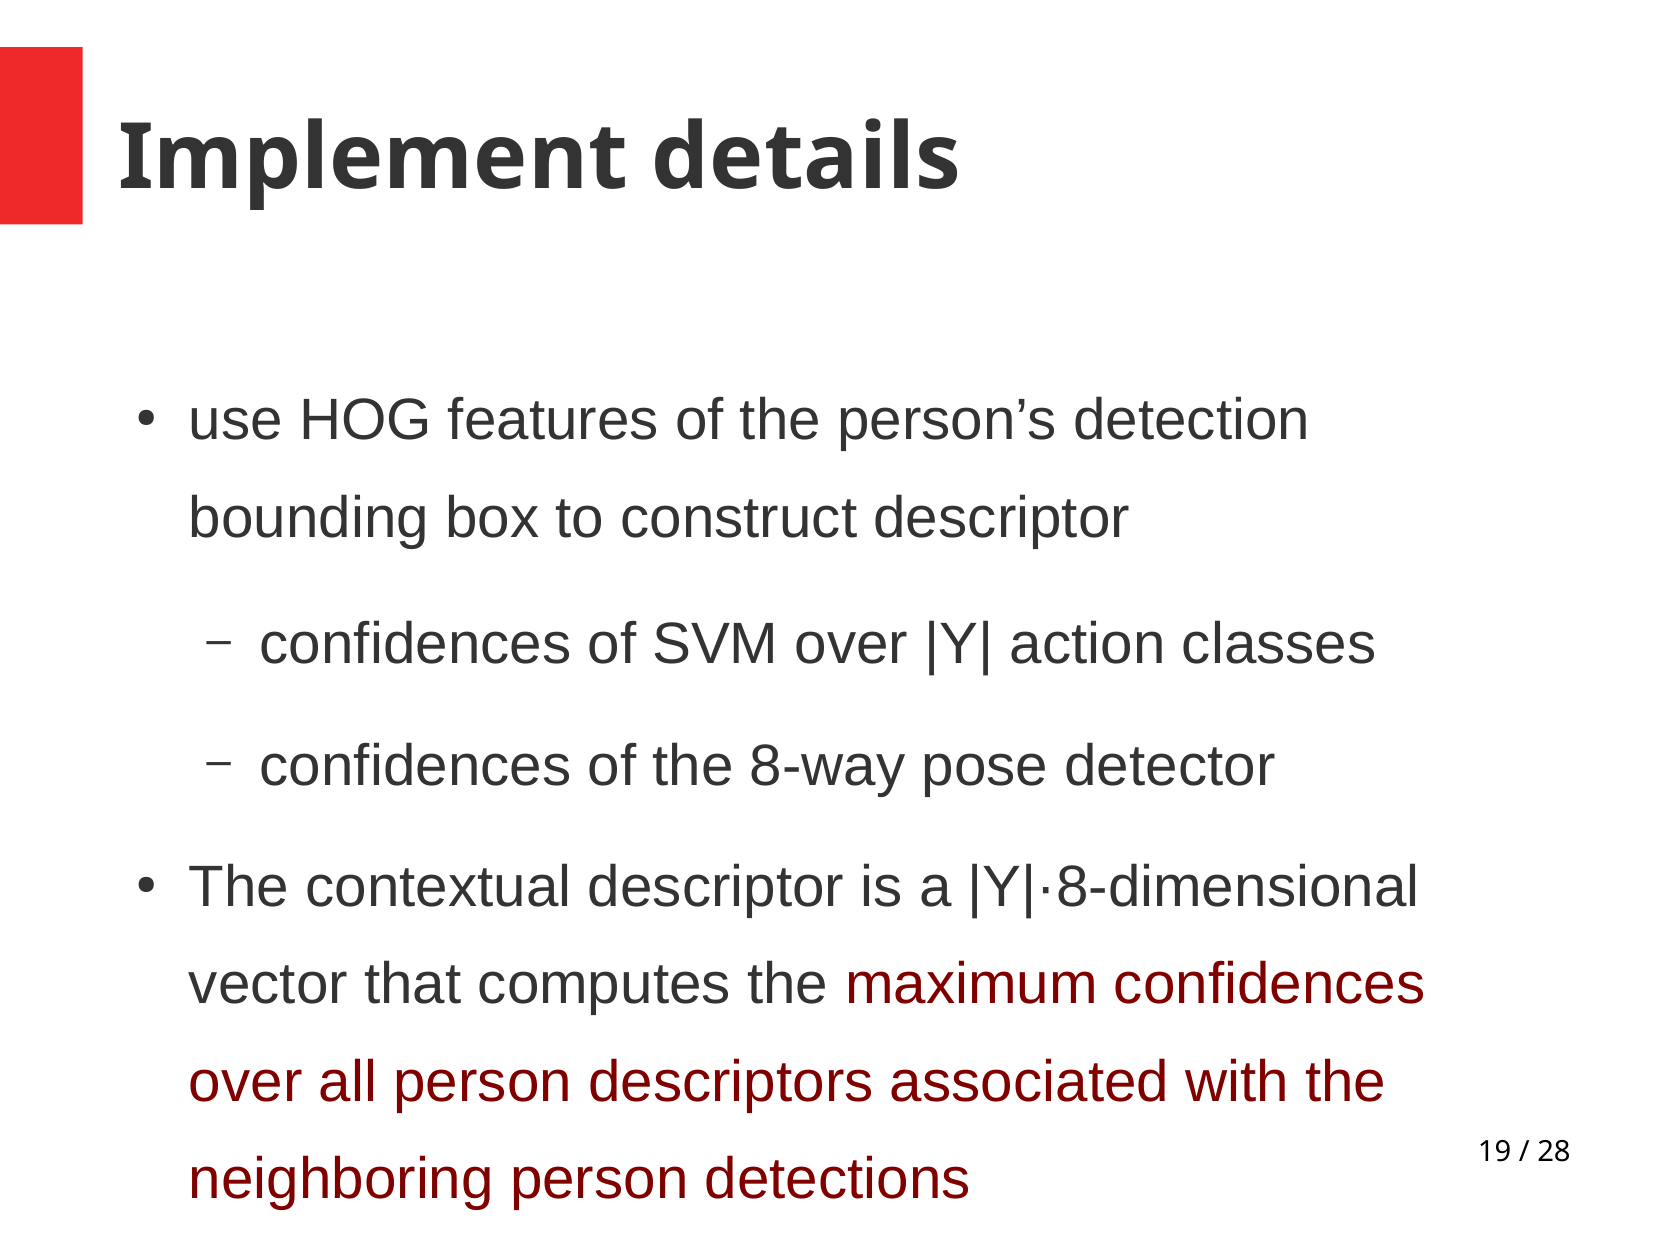

# Implement details
use HOG features of the person’s detection bounding box to construct descriptor
confidences of SVM over |Y| action classes
confidences of the 8-way pose detector
The contextual descriptor is a |Y|·8-dimensional vector that computes the maximum confidences over all person descriptors associated with the neighboring person detections
19